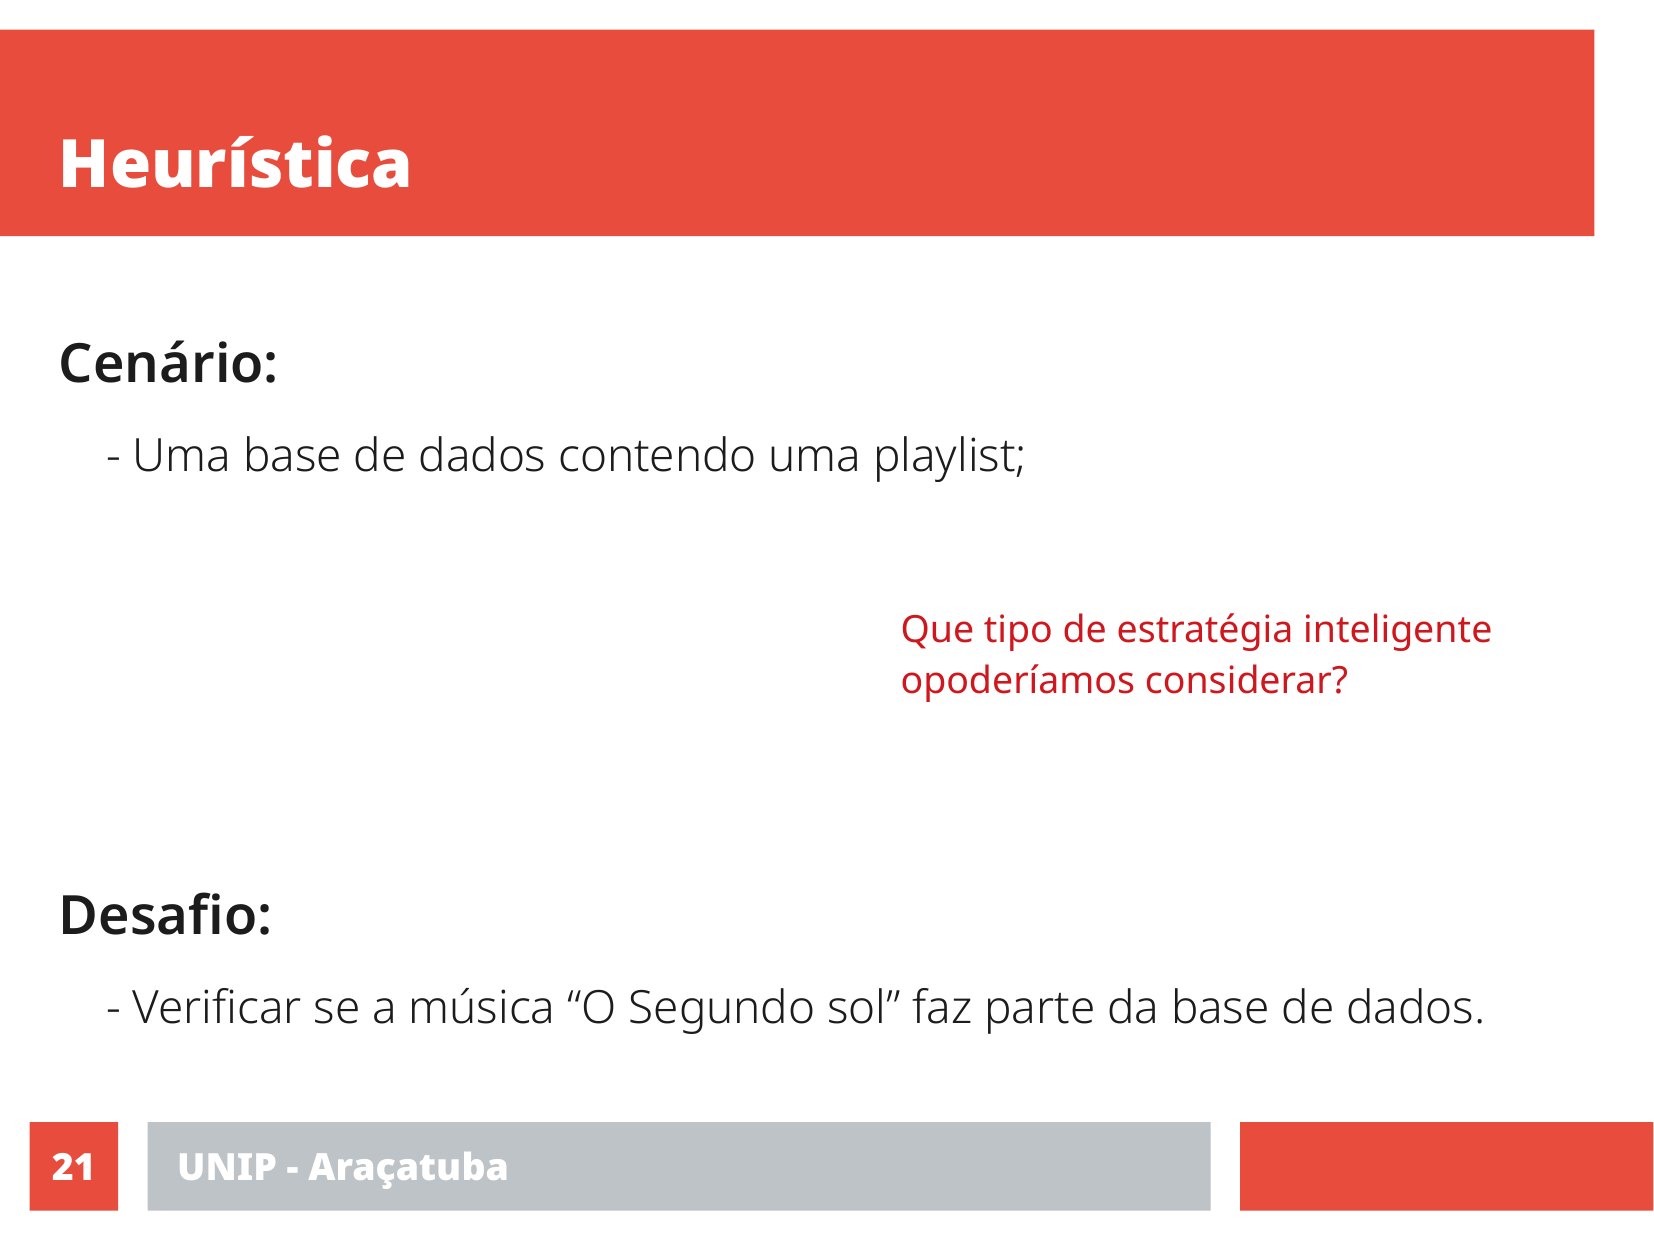

#
Heurística
Cenário:
- Uma base de dados contendo uma playlist;
Desafio:
- Verificar se a música “O Segundo sol” faz parte da base de dados.
Que tipo de estratégia inteligente opoderíamos considerar?
21
UNIP - Araçatuba